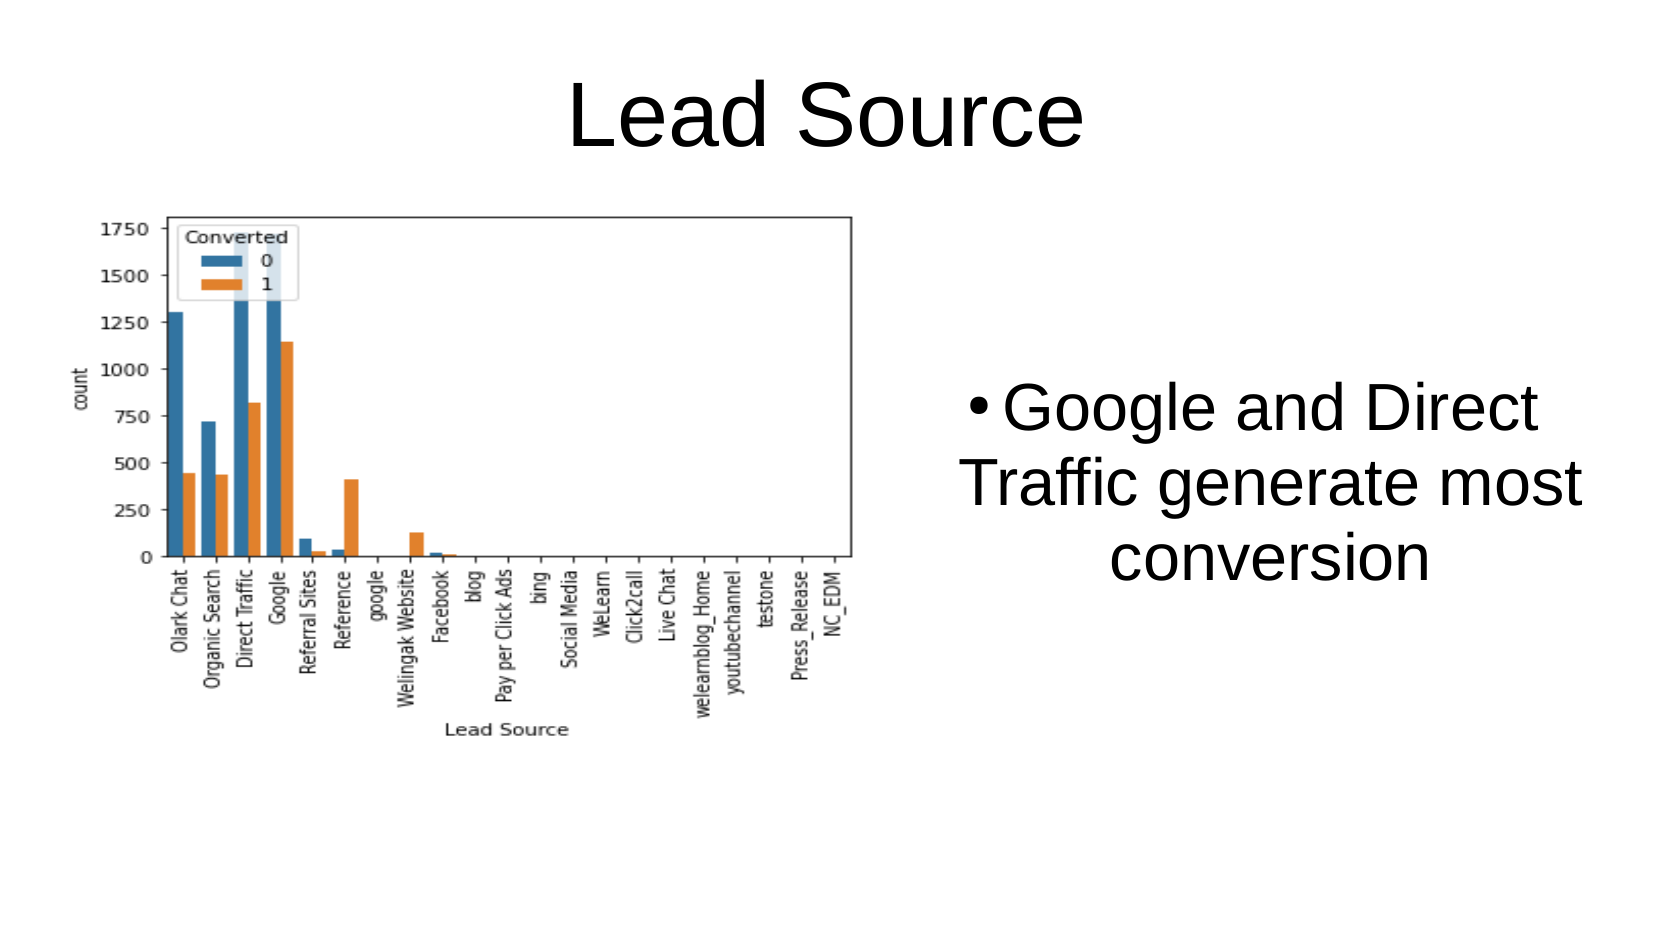

# Lead Source
Google and Direct Traffic generate most conversion